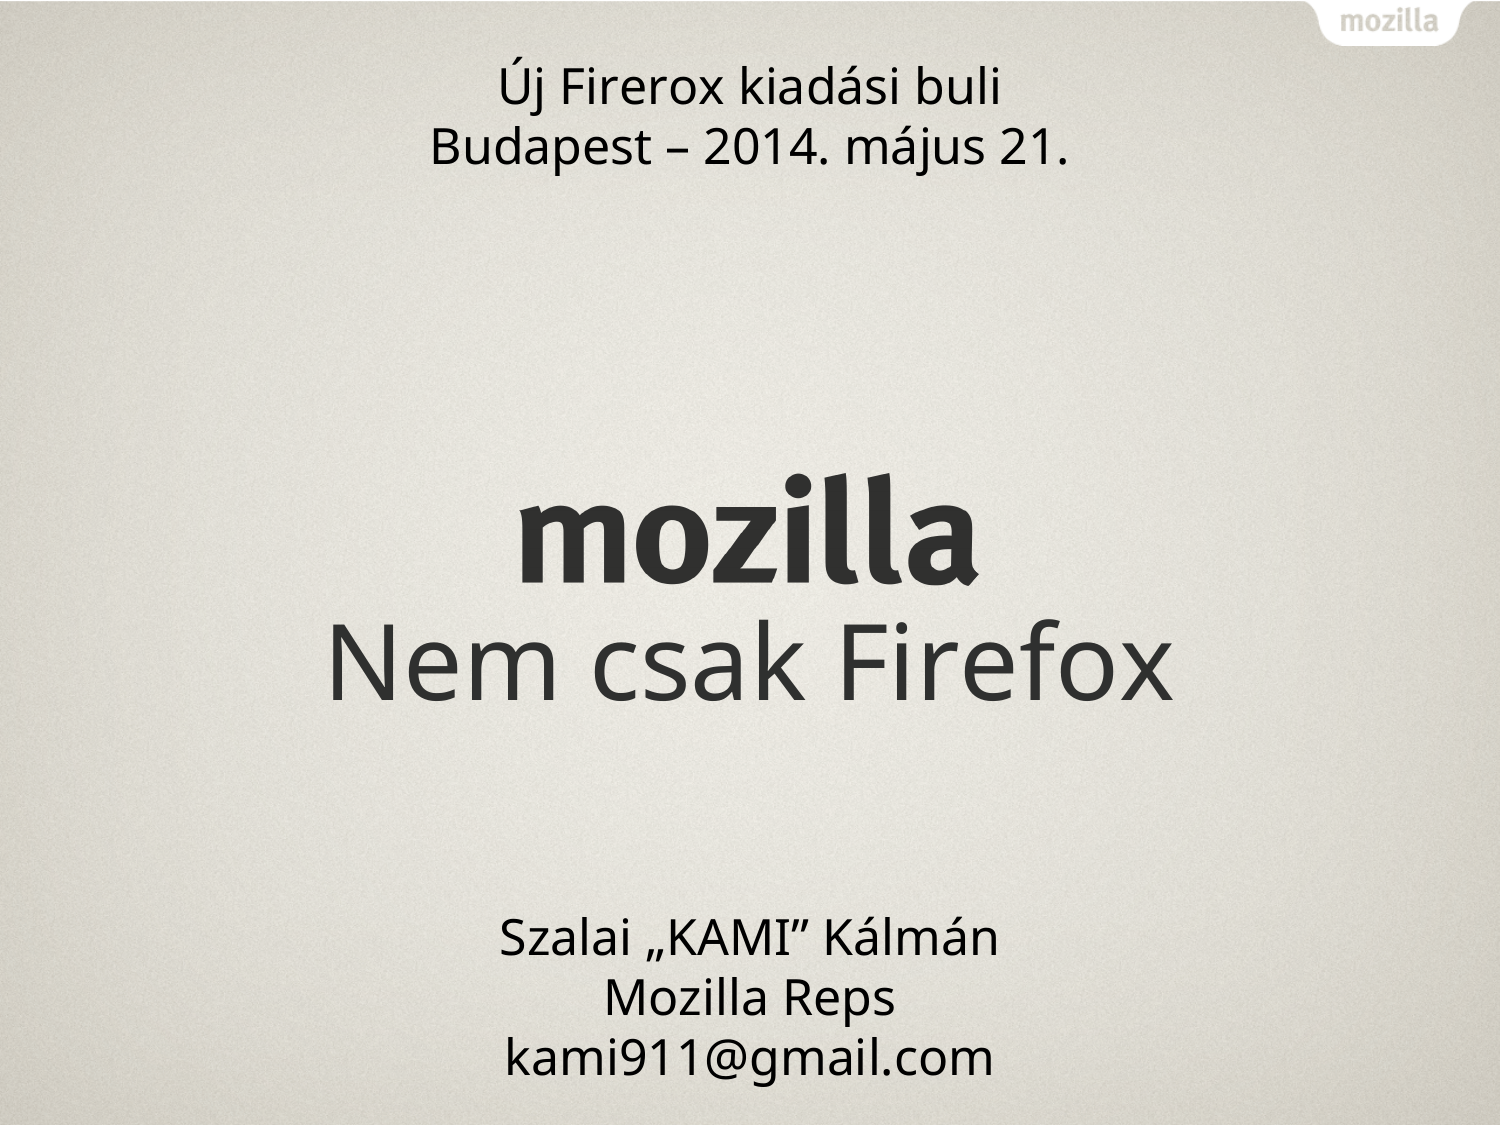

# Új Firerox kiadási buli
Budapest – 2014. május 21.
Nem csak Firefox
Szalai „KAMI” Kálmán
Mozilla Reps
kami911@gmail.com